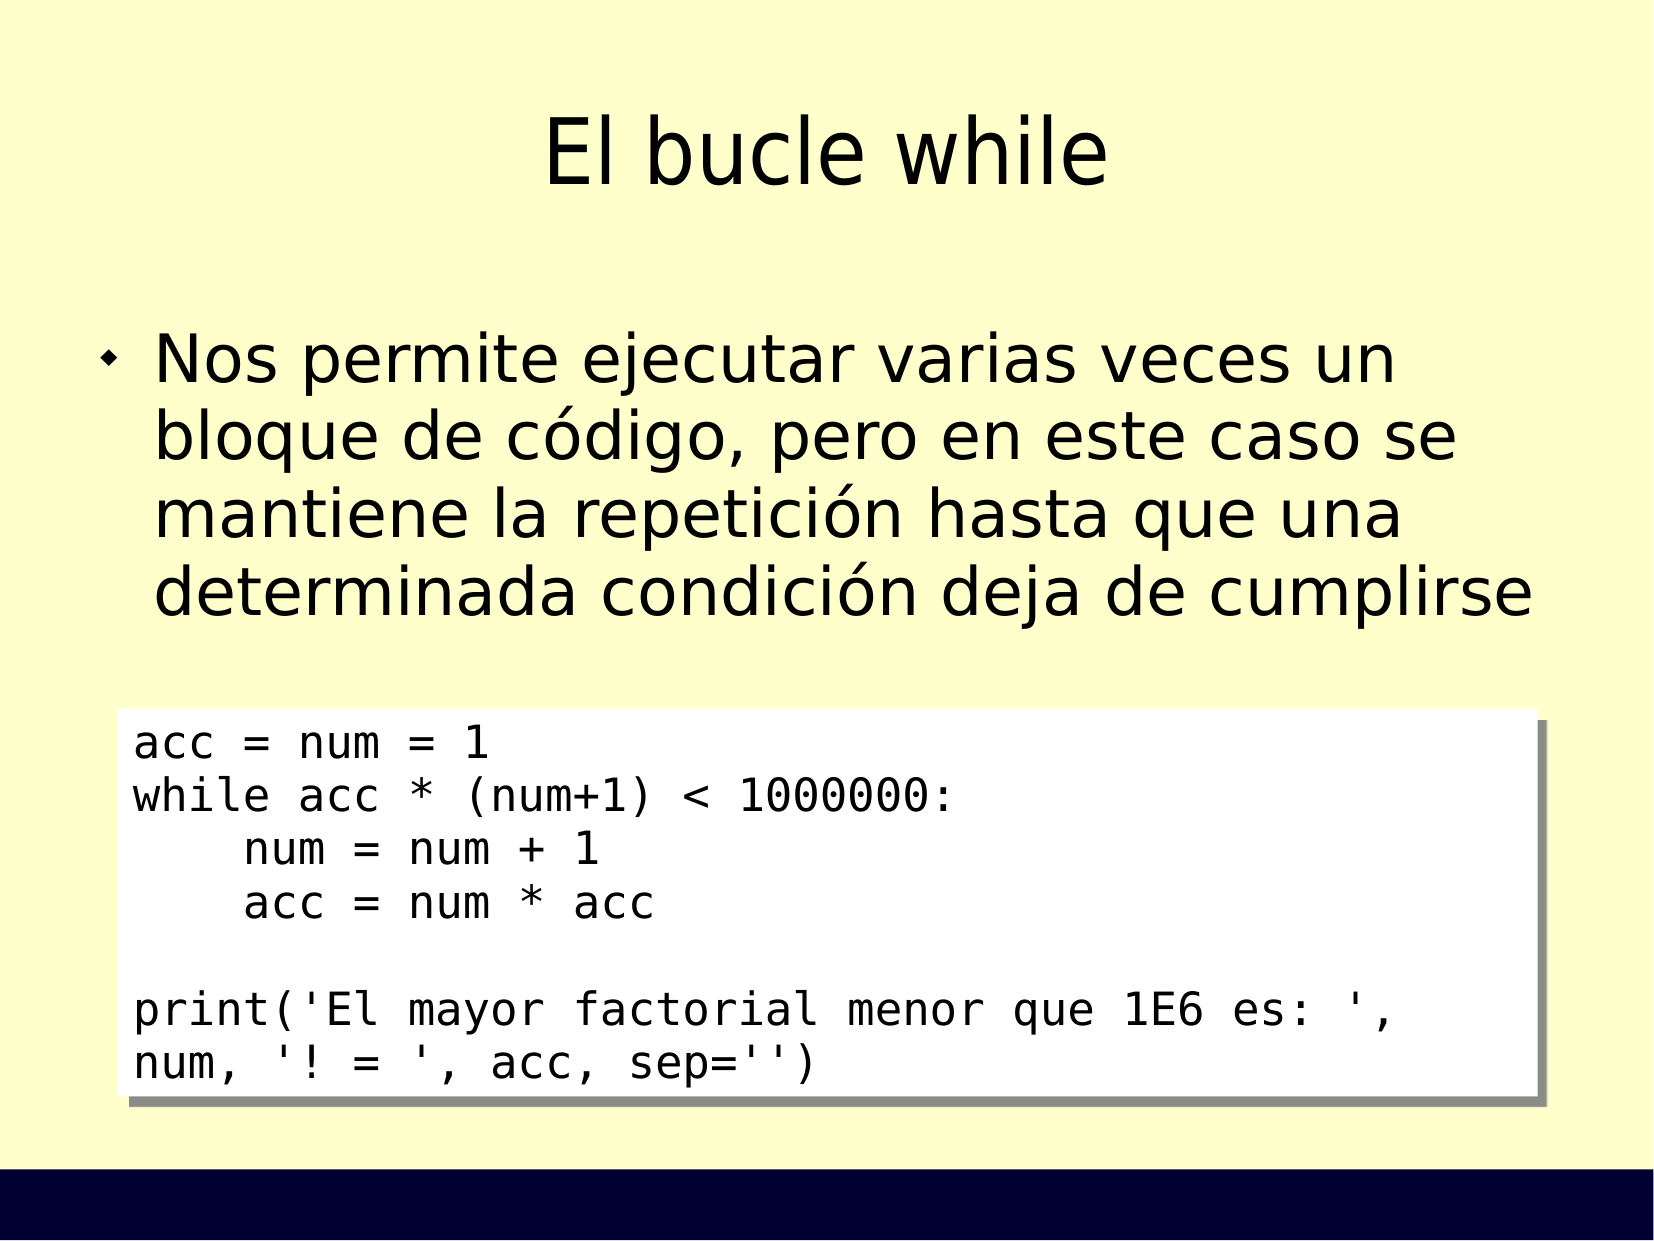

# El bucle while
Nos permite ejecutar varias veces un bloque de código, pero en este caso se mantiene la repetición hasta que una determinada condición deja de cumplirse
acc = num = 1
while acc * (num+1) < 1000000:
 num = num + 1
 acc = num * acc
print('El mayor factorial menor que 1E6 es: ', num, '! = ', acc, sep='')